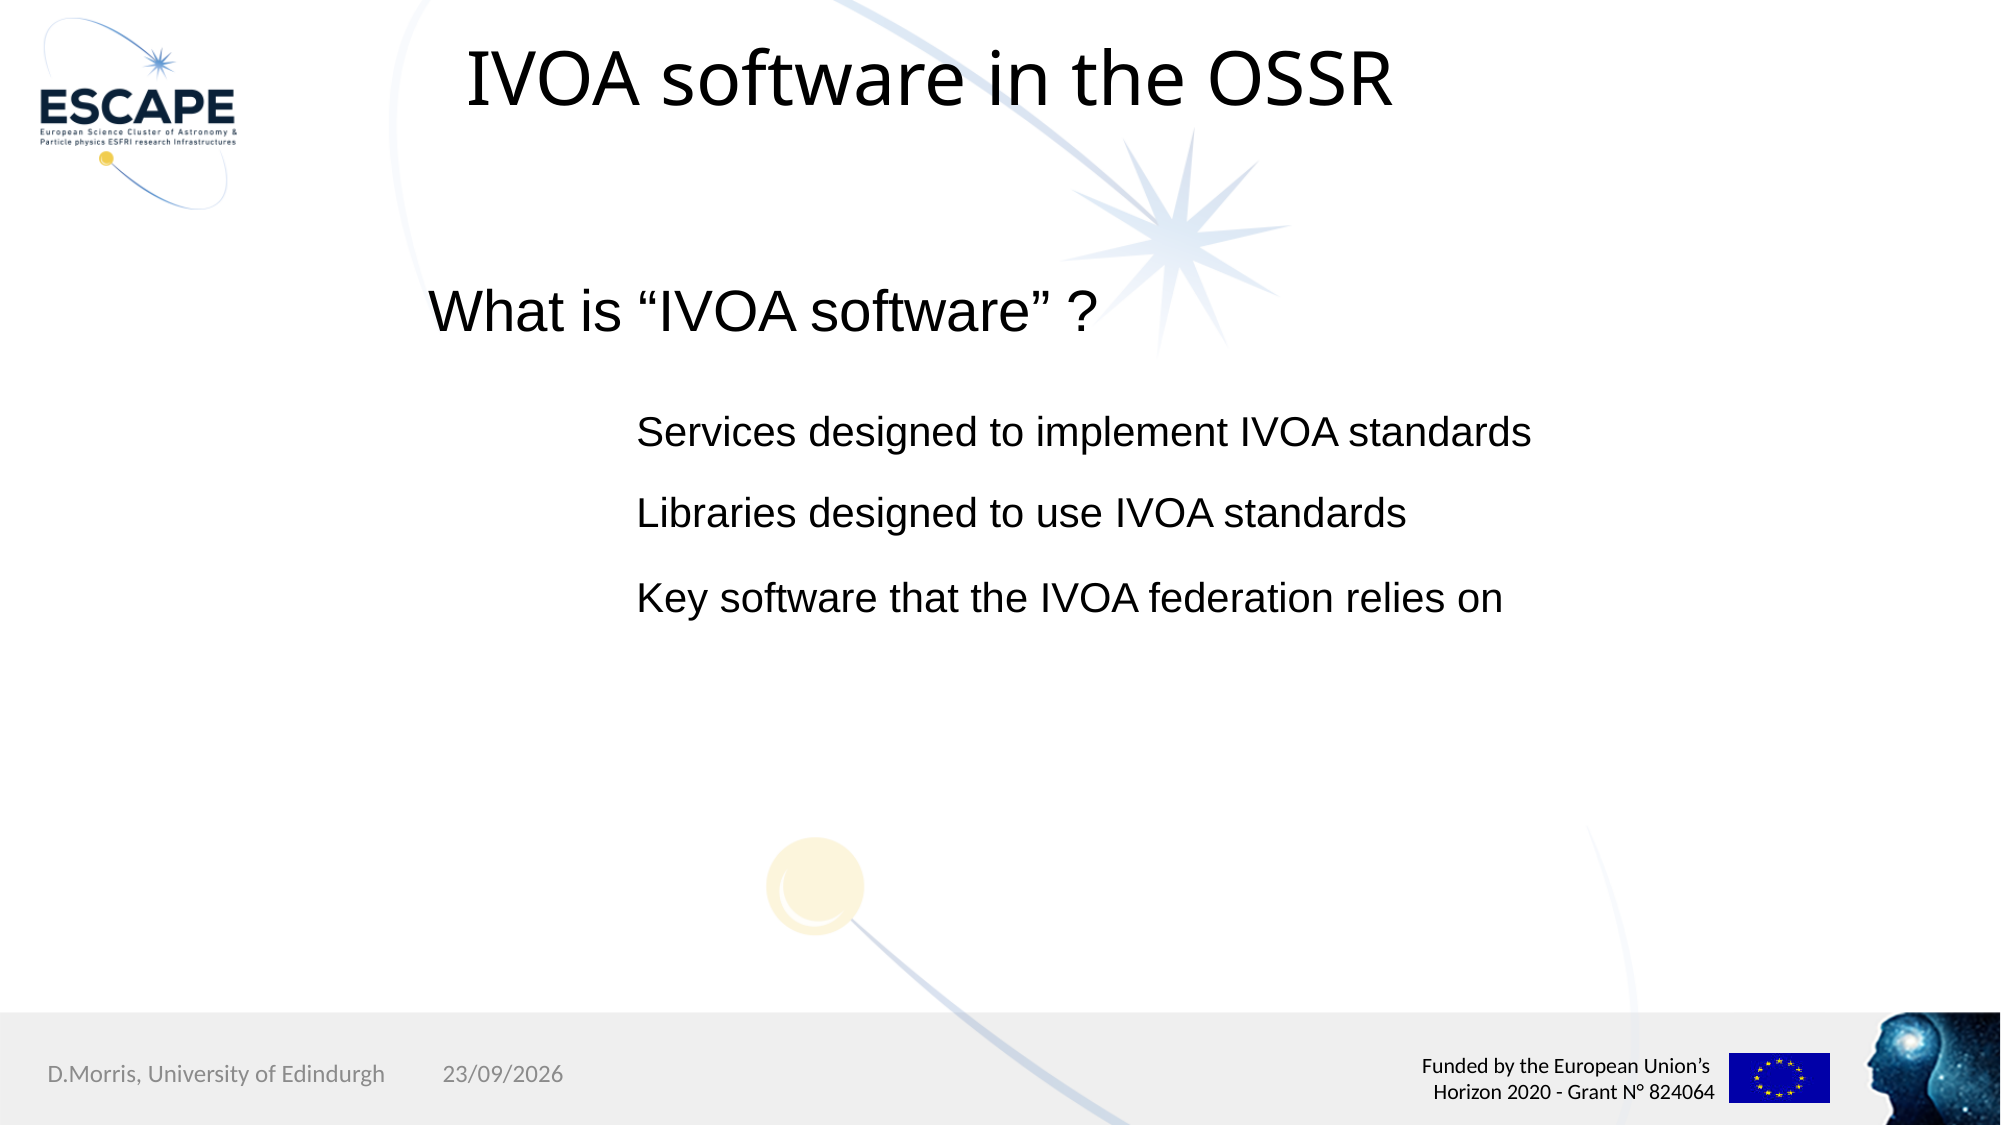

# IVOA software in the OSSR
What is “IVOA software” ?
Services designed to implement IVOA standards
Libraries designed to use IVOA standards
Key software that the IVOA federation relies on
D.Morris, University of Edindurgh